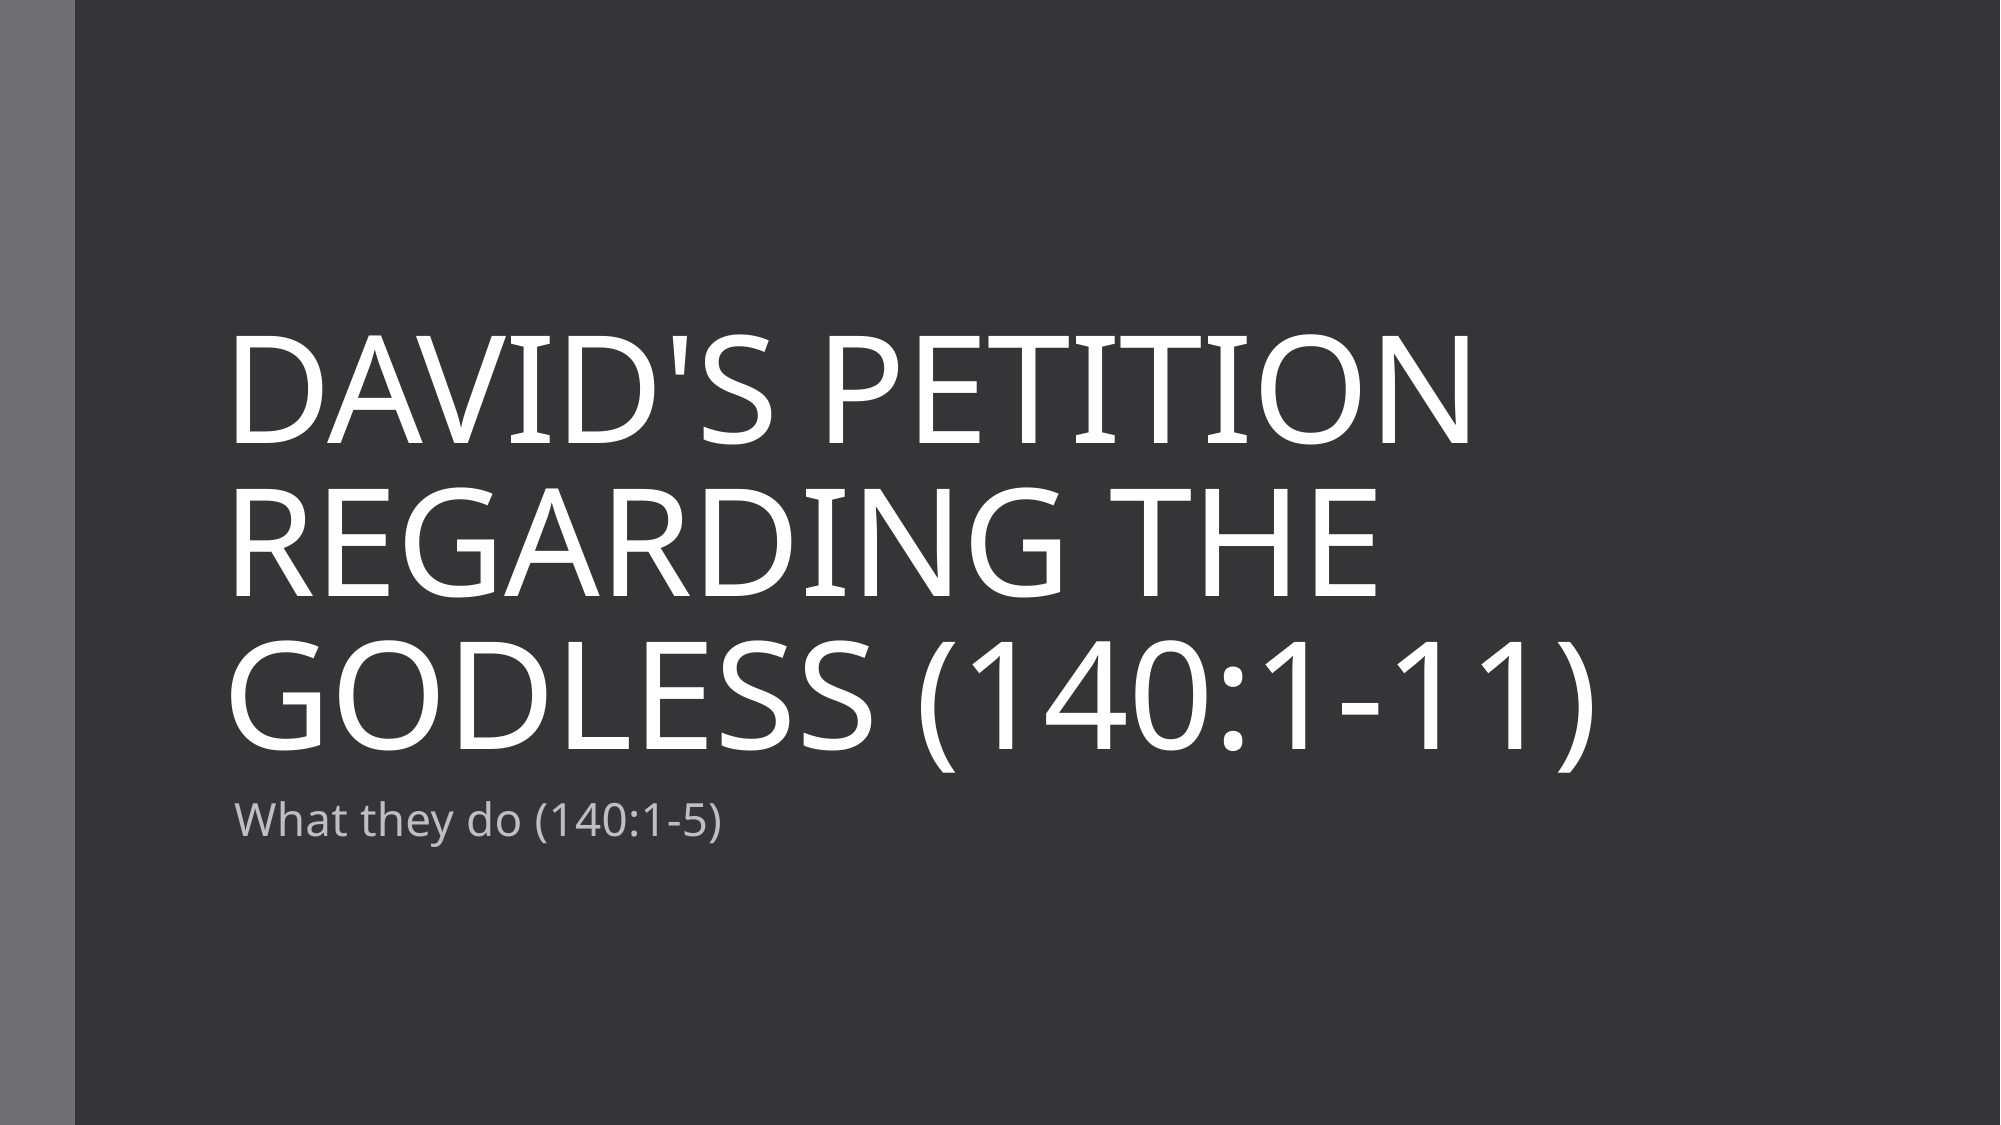

# DAVID'S PETITION REGARDING THE GODLESS (140:1-11)
 What they do (140:1-5)